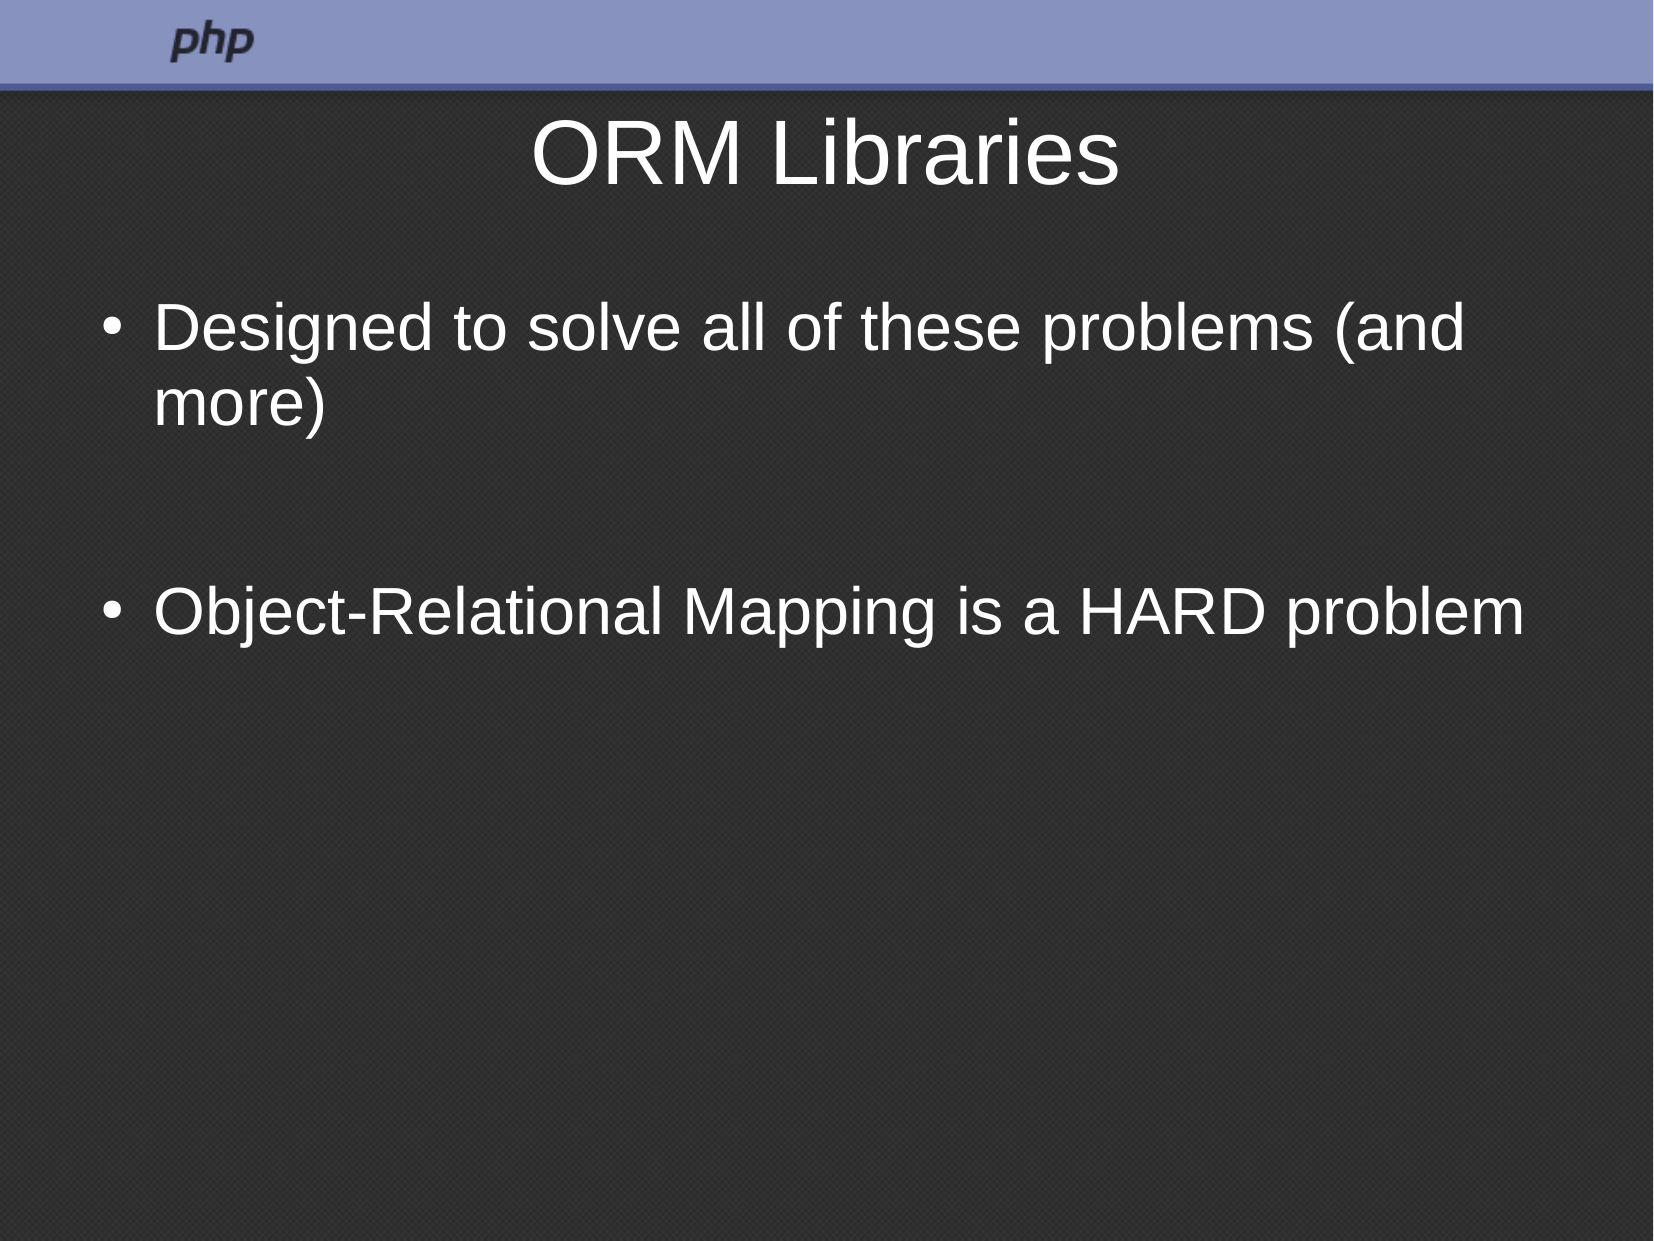

# ORM Libraries
Designed to solve all of these problems (and more)
Object-Relational Mapping is a HARD problem